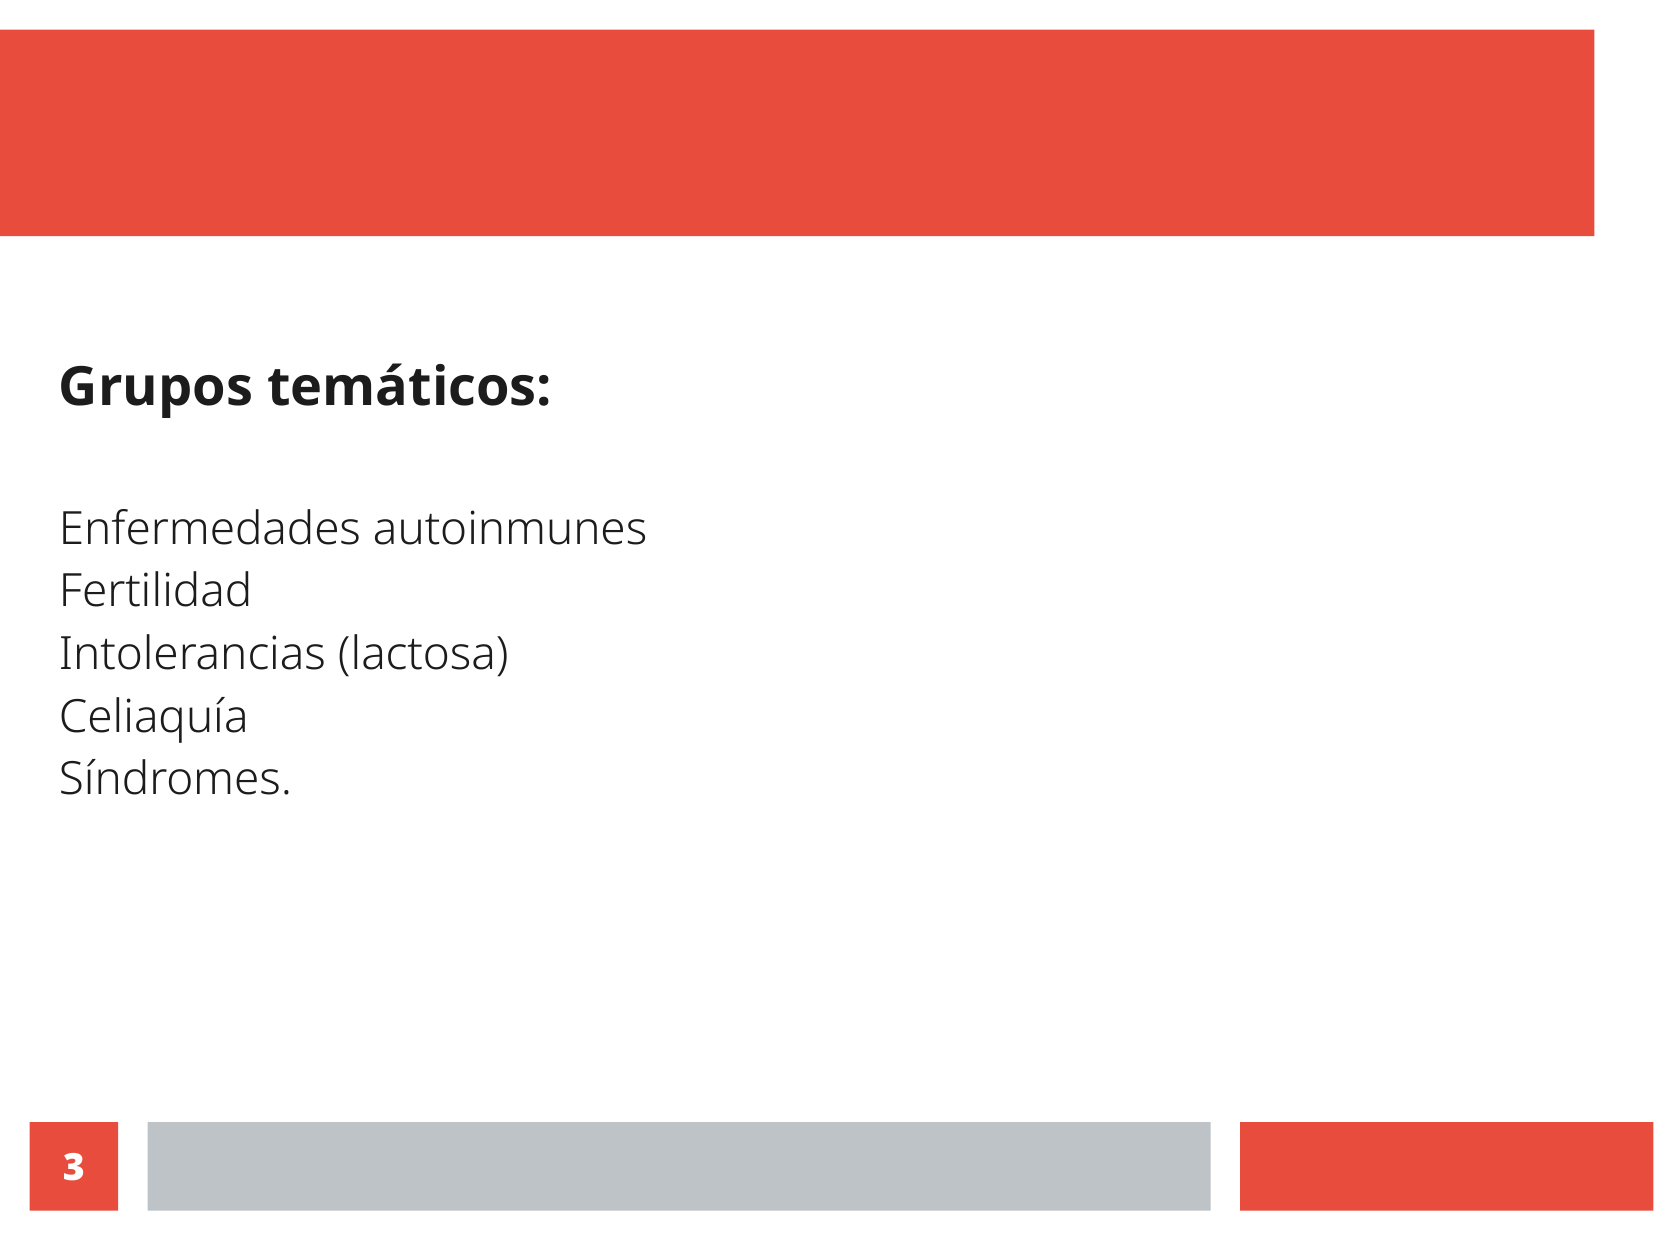

# Grupos temáticos:
Enfermedades autoinmunes
Fertilidad
Intolerancias (lactosa)
Celiaquía
Síndromes.
3